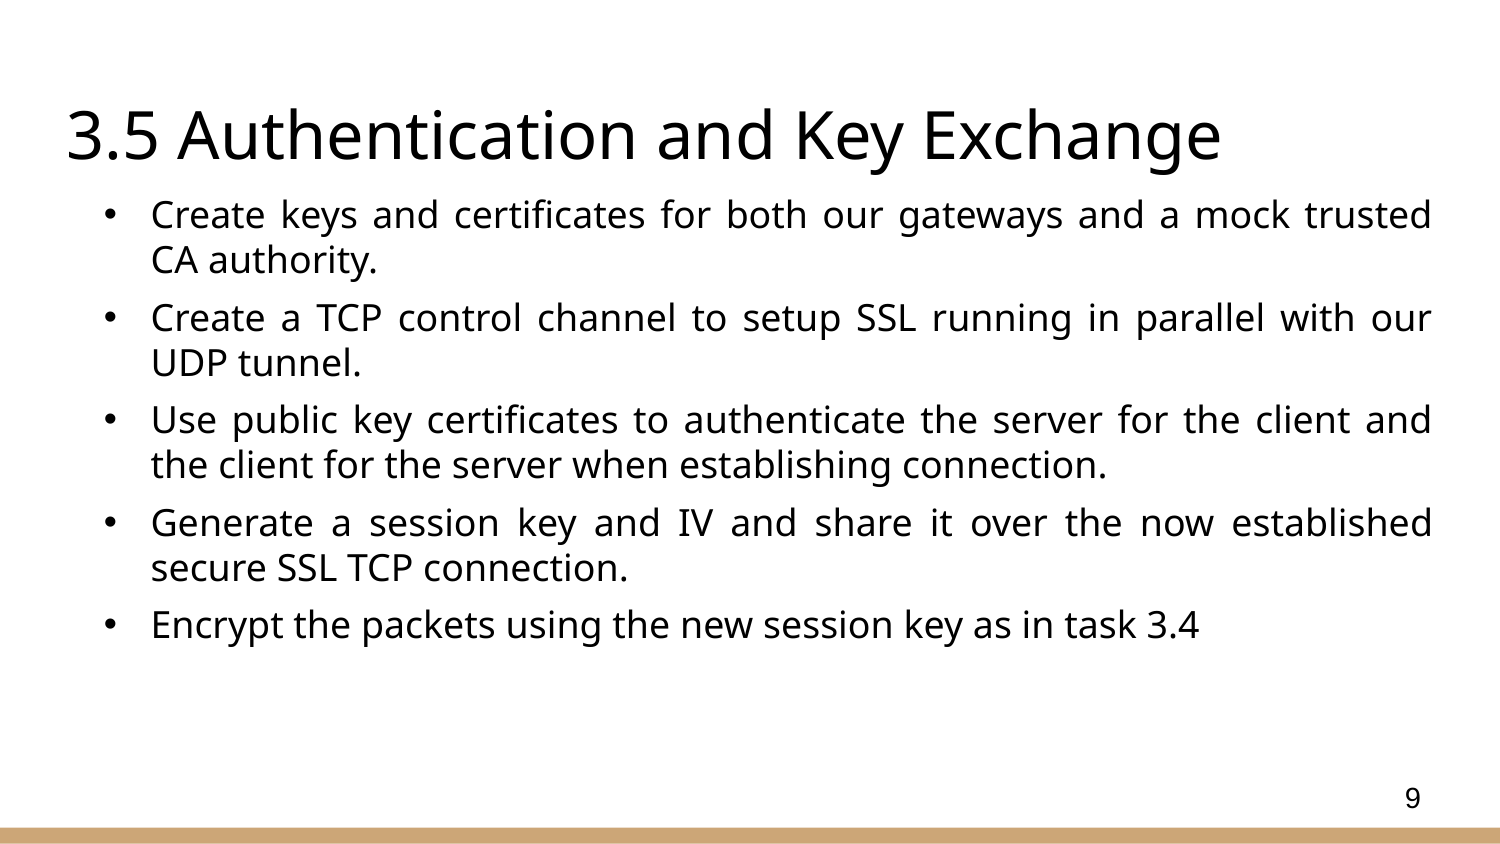

# 3.5 Authentication and Key Exchange
Create keys and certificates for both our gateways and a mock trusted CA authority.
Create a TCP control channel to setup SSL running in parallel with our UDP tunnel.
Use public key certificates to authenticate the server for the client and the client for the server when establishing connection.
Generate a session key and IV and share it over the now established secure SSL TCP connection.
Encrypt the packets using the new session key as in task 3.4